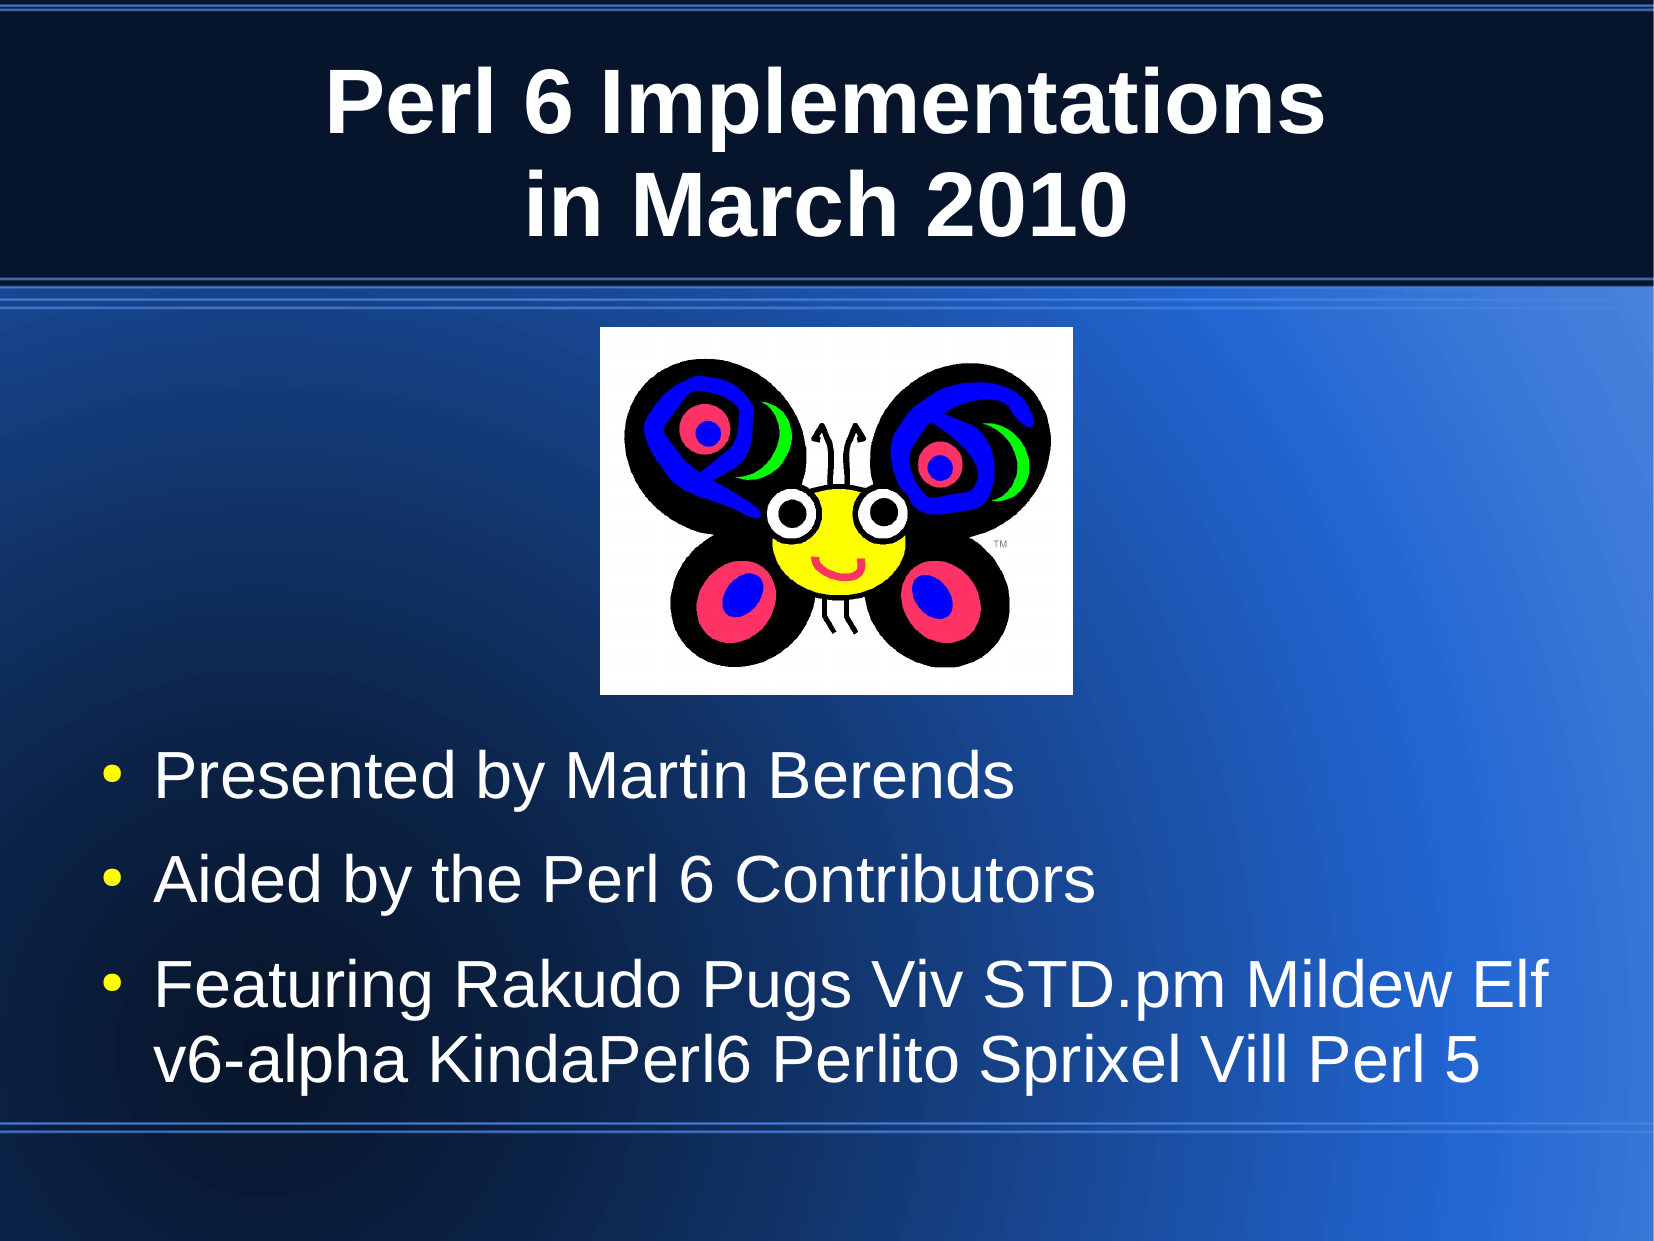

# Perl 6 Implementations in March 2010
Presented by Martin Berends
Aided by the Perl 6 Contributors
Featuring Rakudo Pugs Viv STD.pm Mildew Elf v6-alpha KindaPerl6 Perlito Sprixel Vill Perl 5